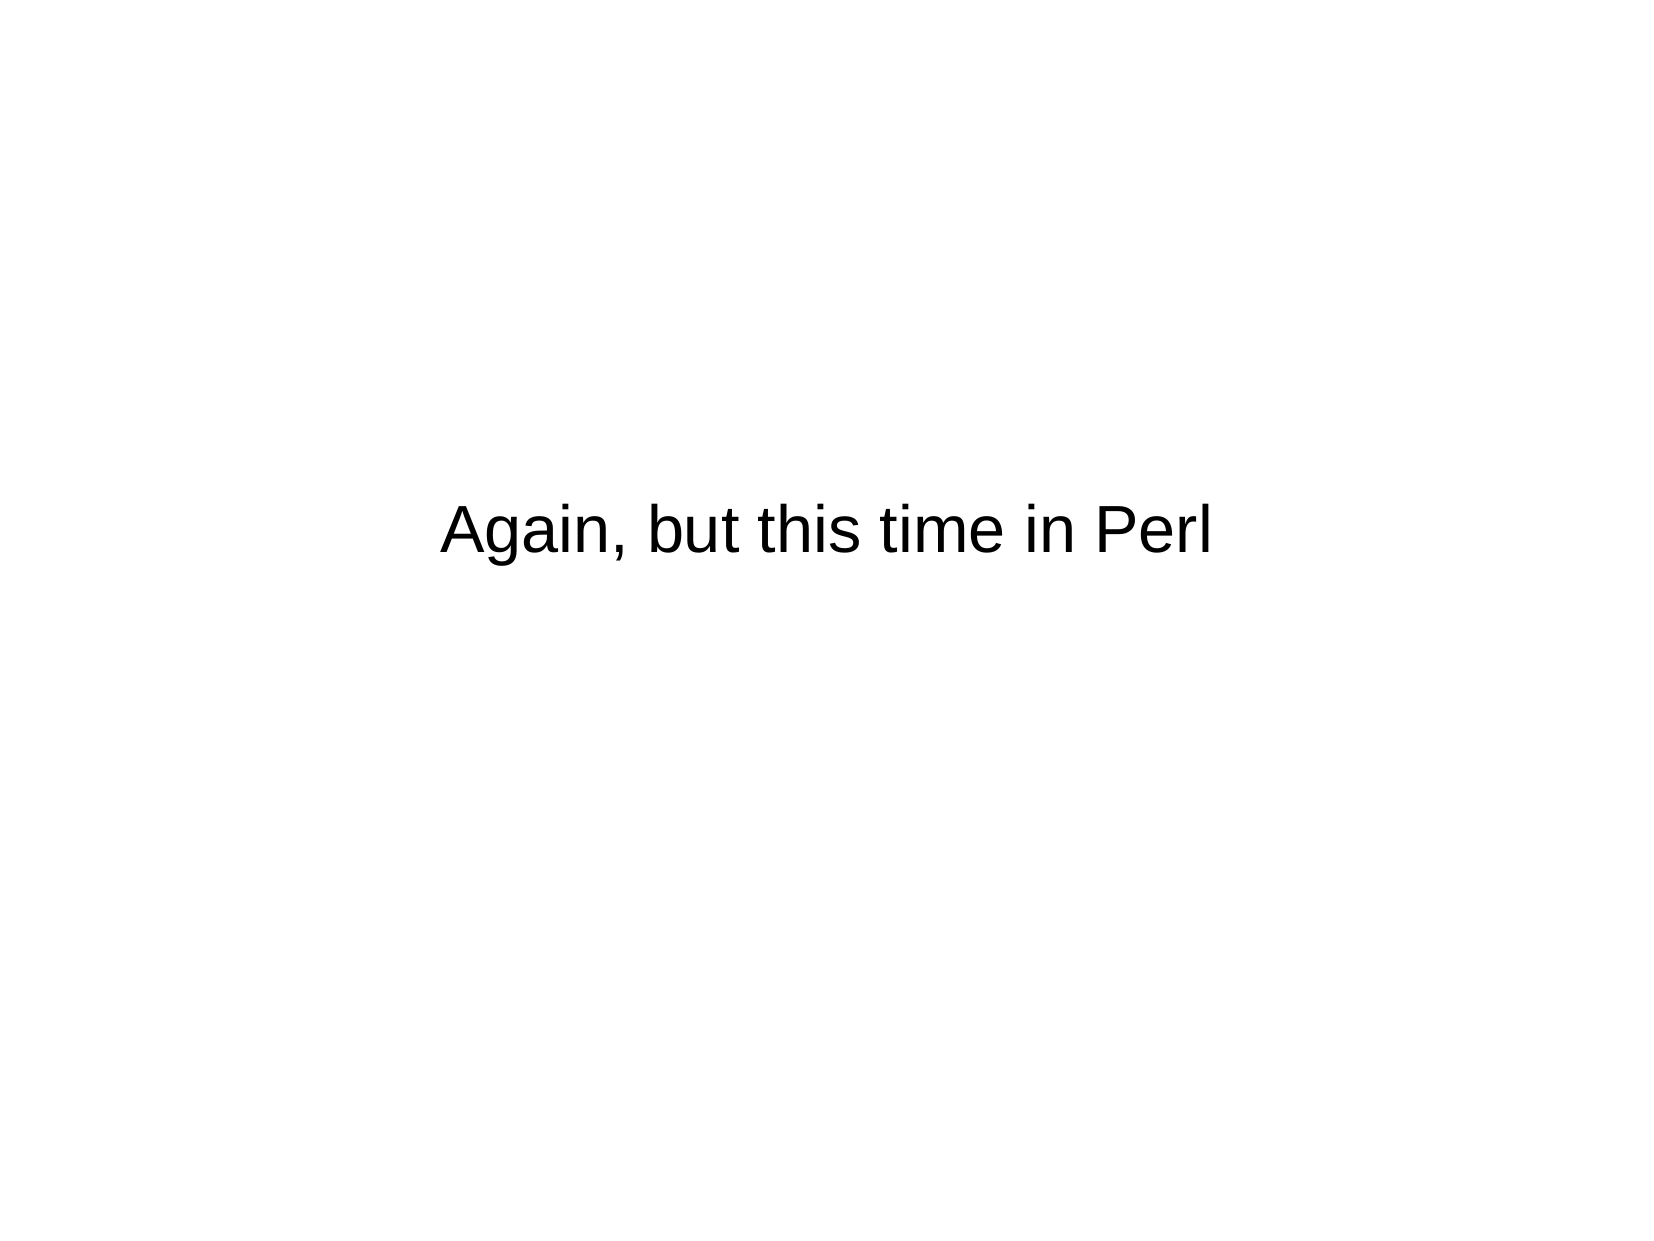

# Again, but this time in Perl